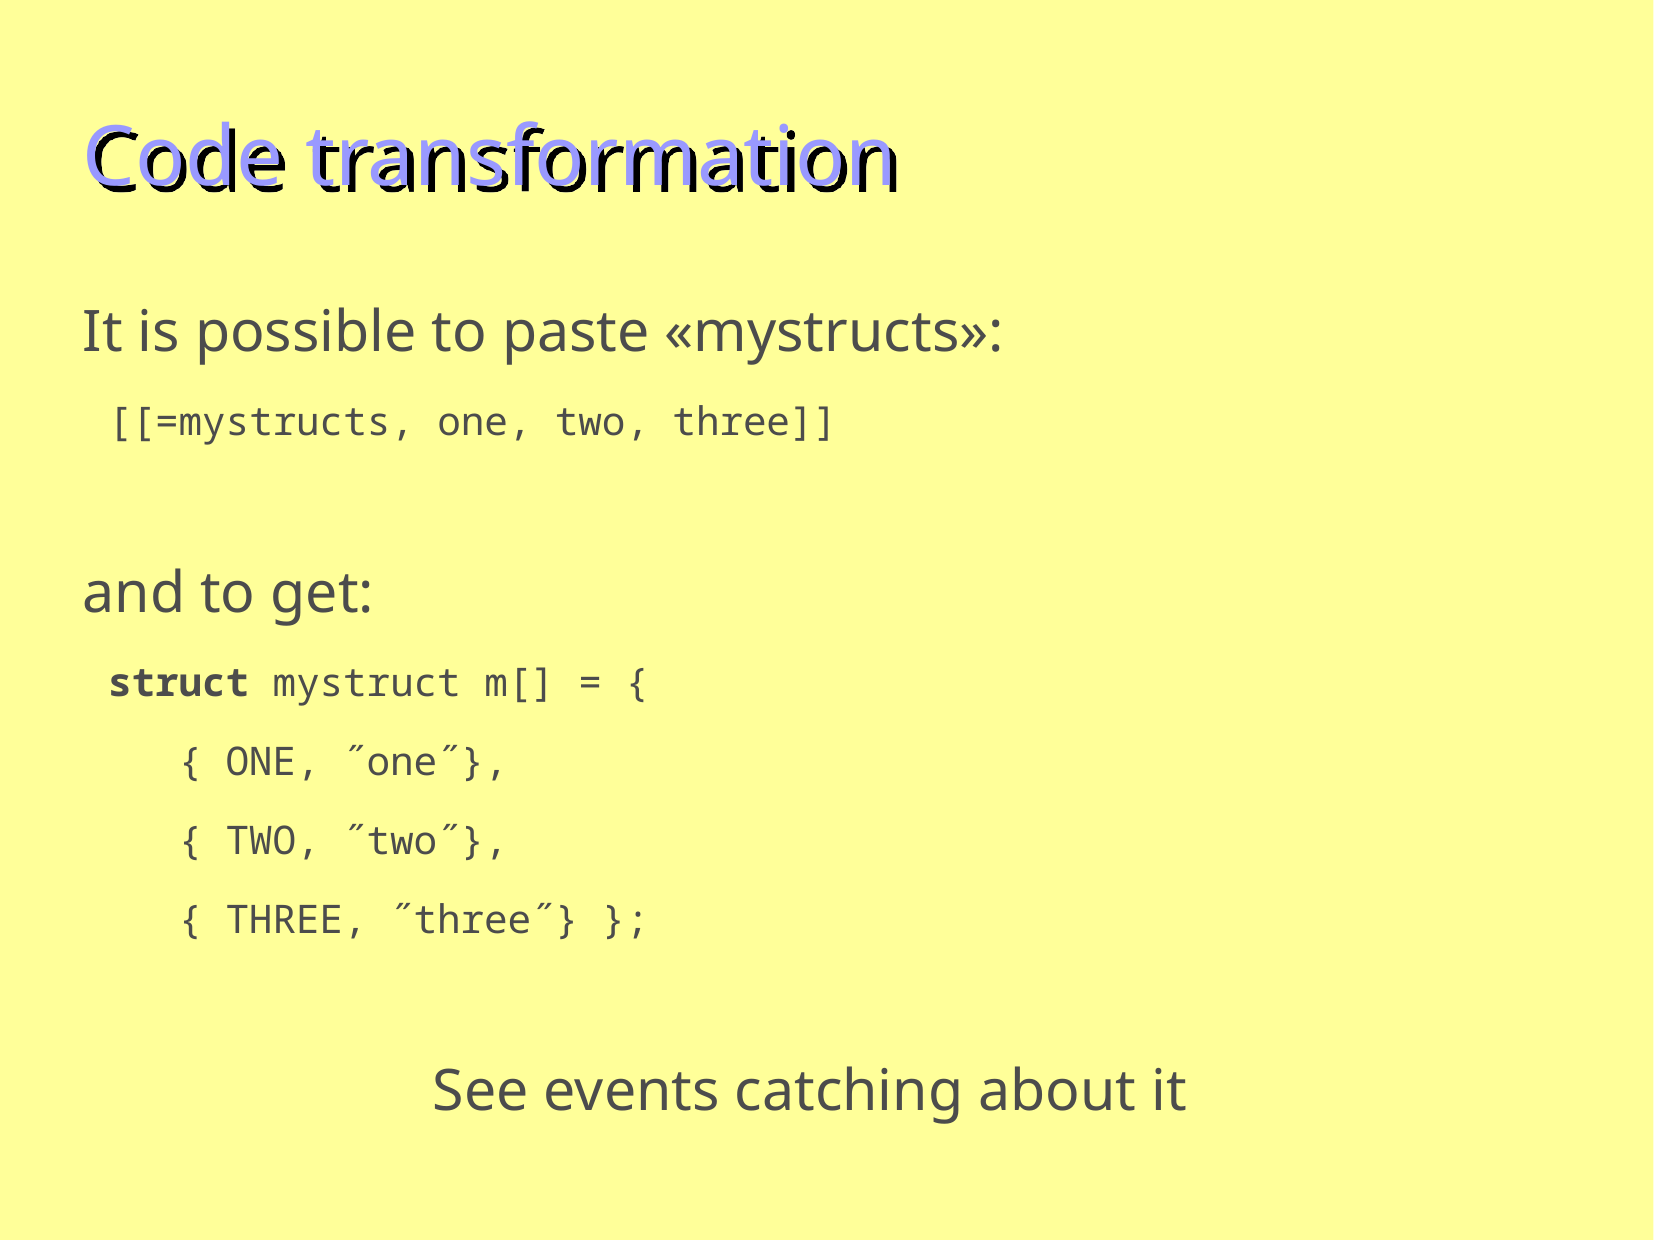

# Code transformation
It is possible to paste «mystructs»:
[[=mystructs, one, two, three]]
and to get:
struct mystruct m[] = {
 { ONE, ˝one˝},
 { TWO, ˝two˝},
 { THREE, ˝three˝} };
See events catching about it